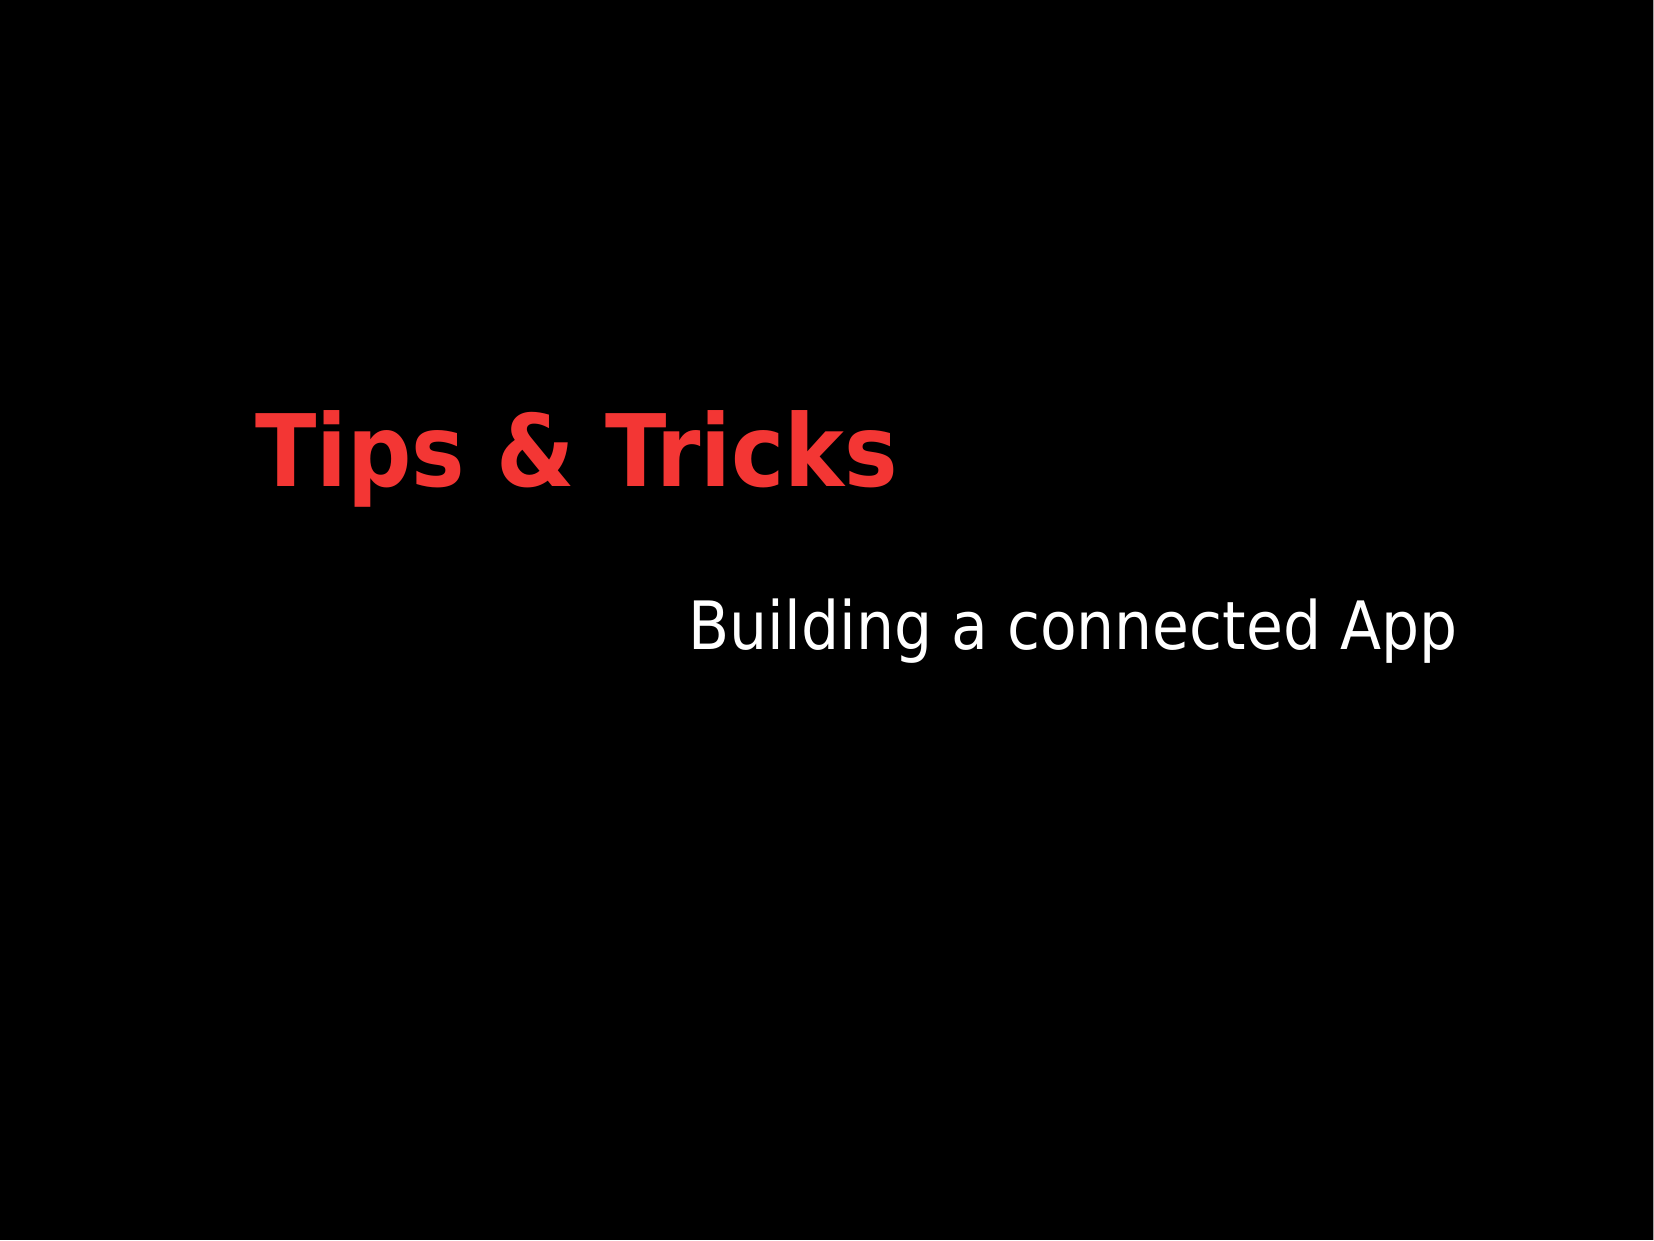

# Tips & Tricks
 Building a connected App